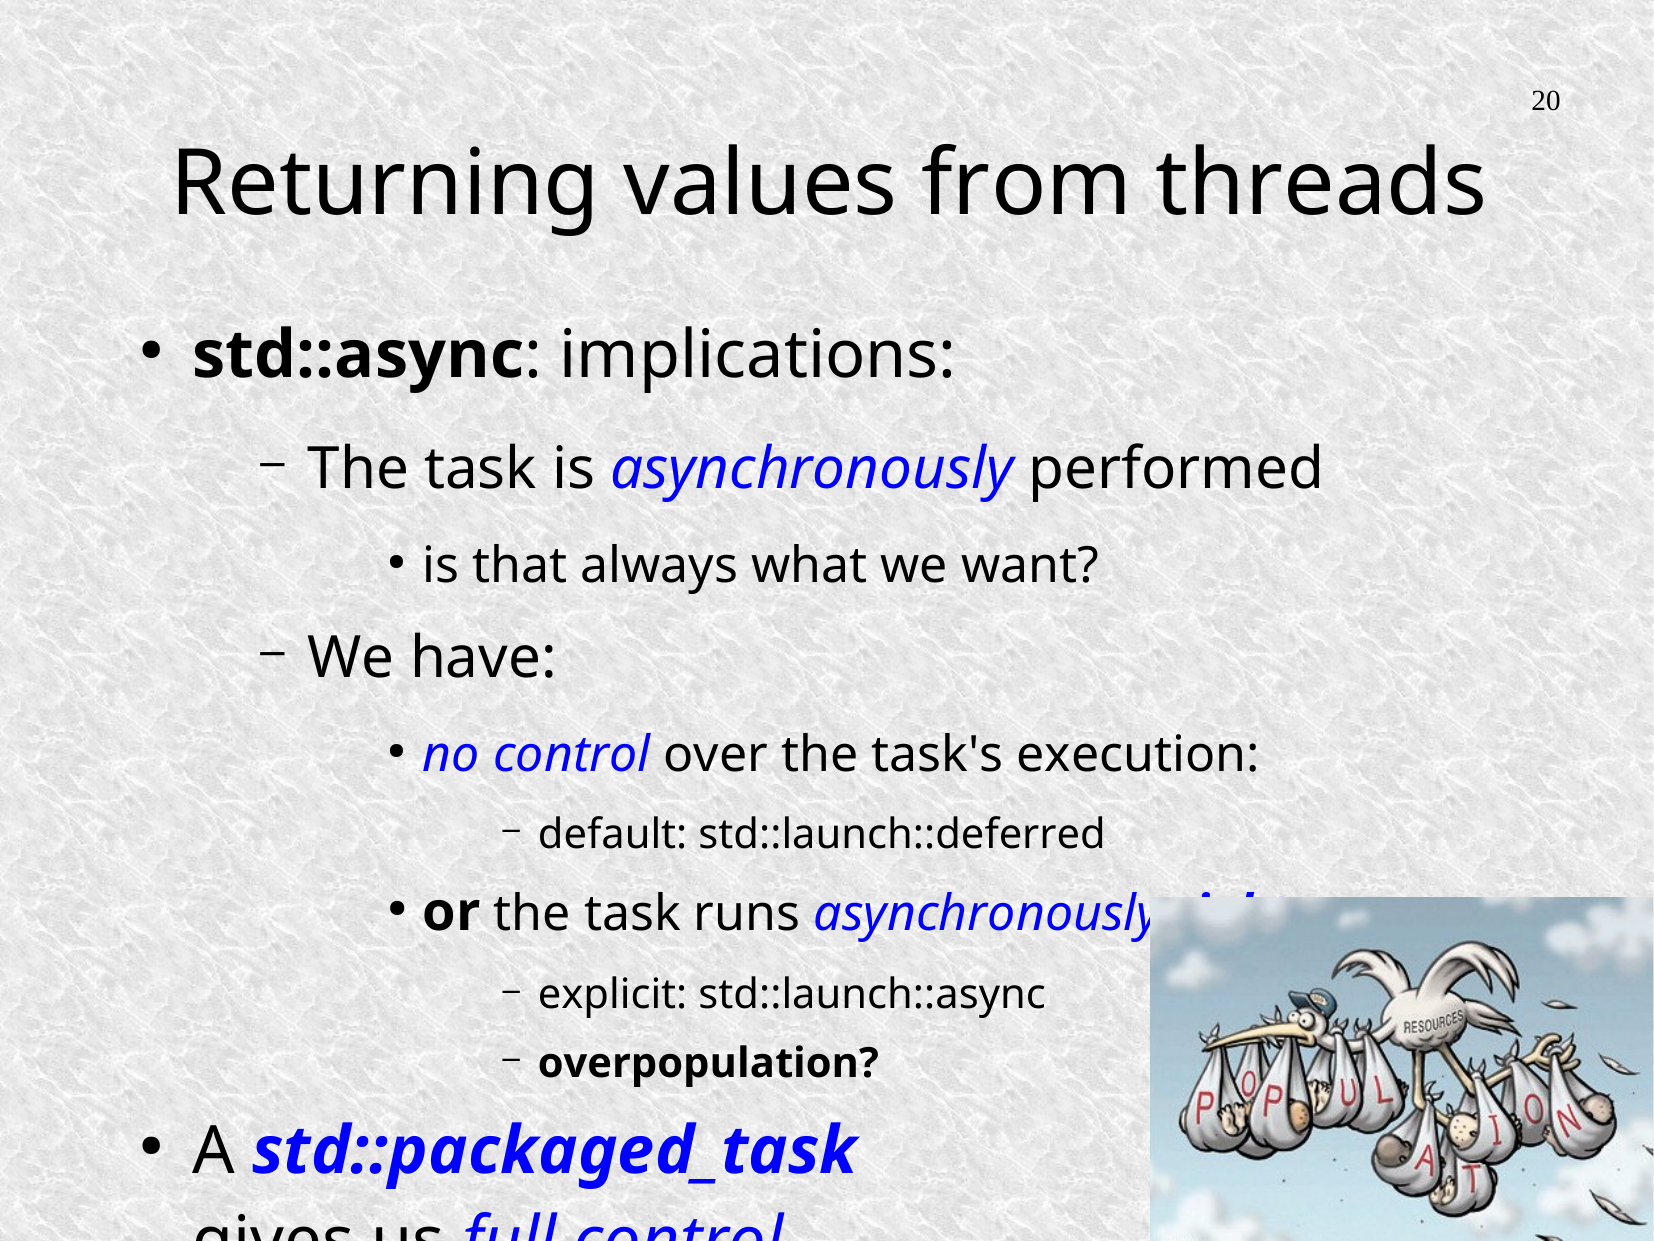

# Returning values from threads
20
std::async: implications:
The task is asynchronously performed
is that always what we want?
We have:
no control over the task's execution:
default: std::launch::deferred
or the task runs asynchronously right now:
explicit: std::launch::async
overpopulation?
A std::packaged_task
gives us full control.